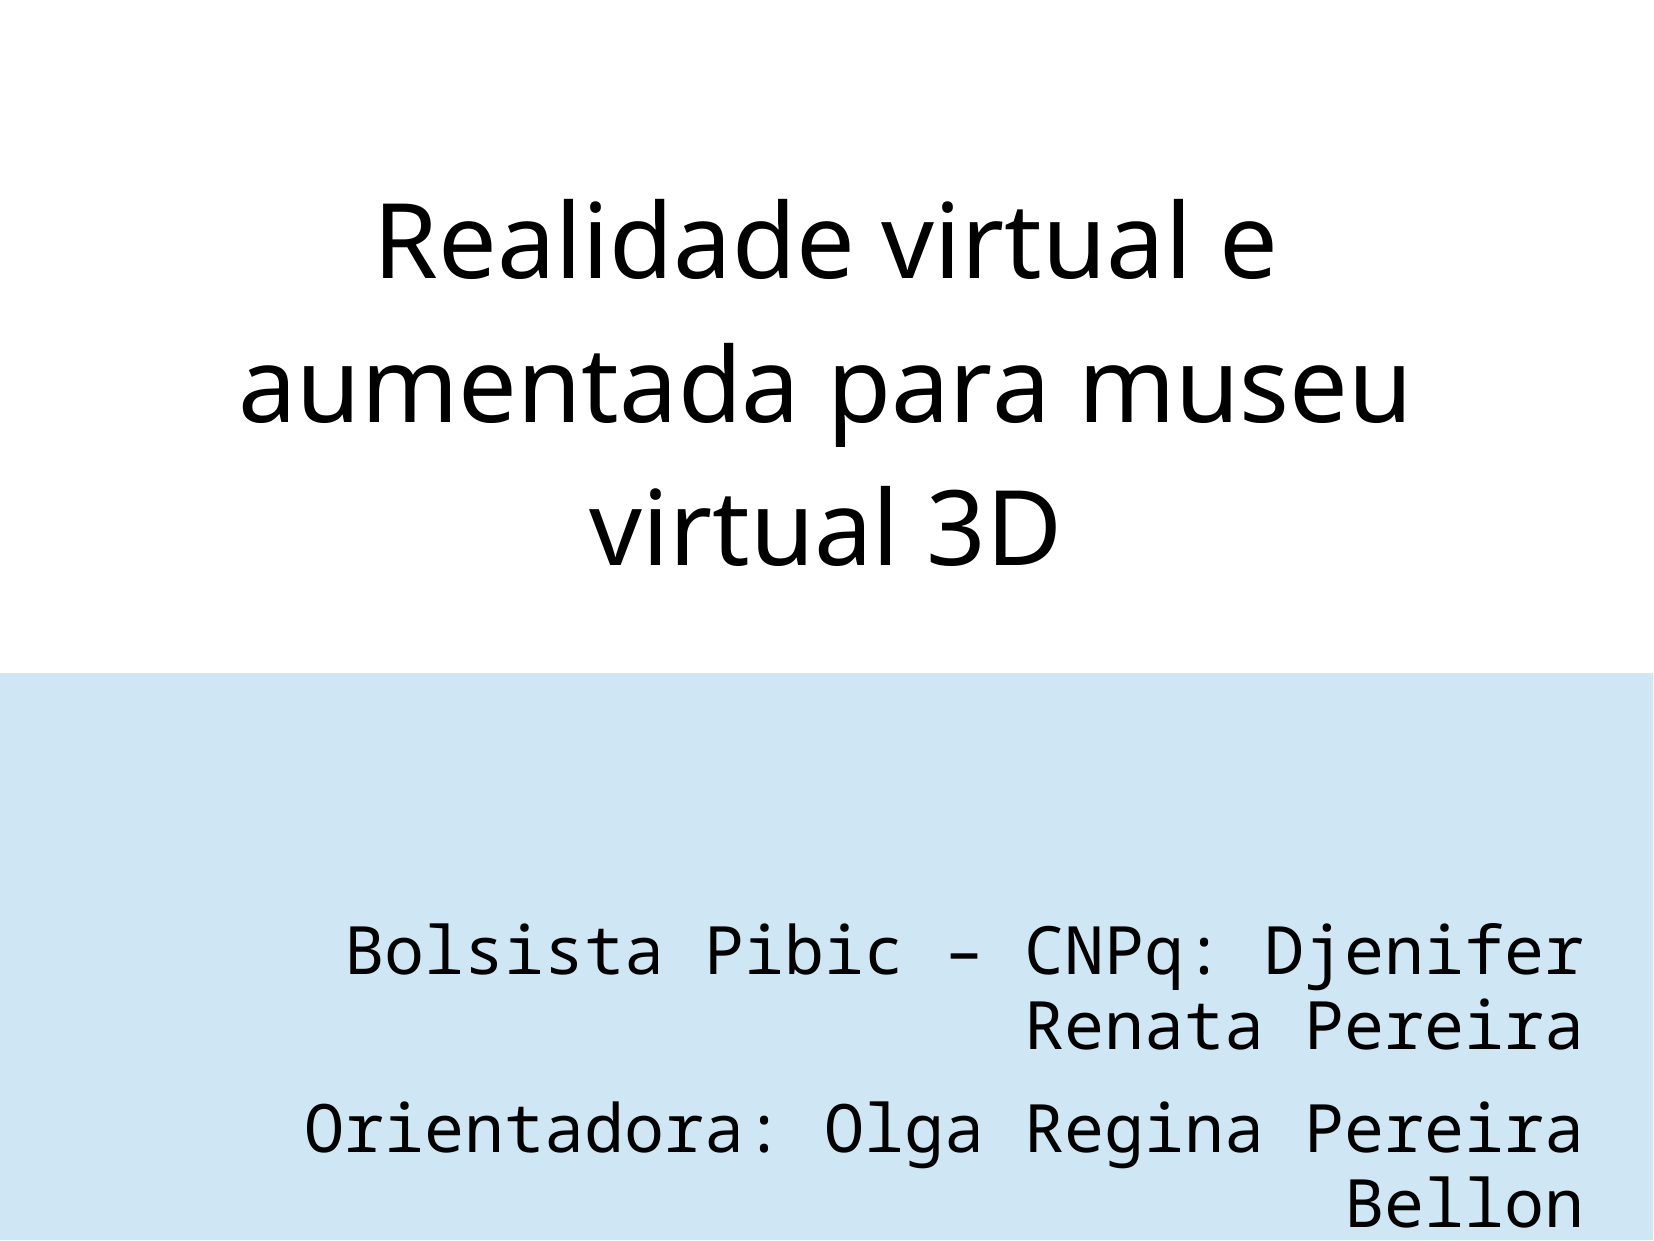

# Realidade virtual e aumentada para museu virtual 3D
Bolsista Pibic – CNPq: Djenifer Renata Pereira
Orientadora: Olga Regina Pereira Bellon